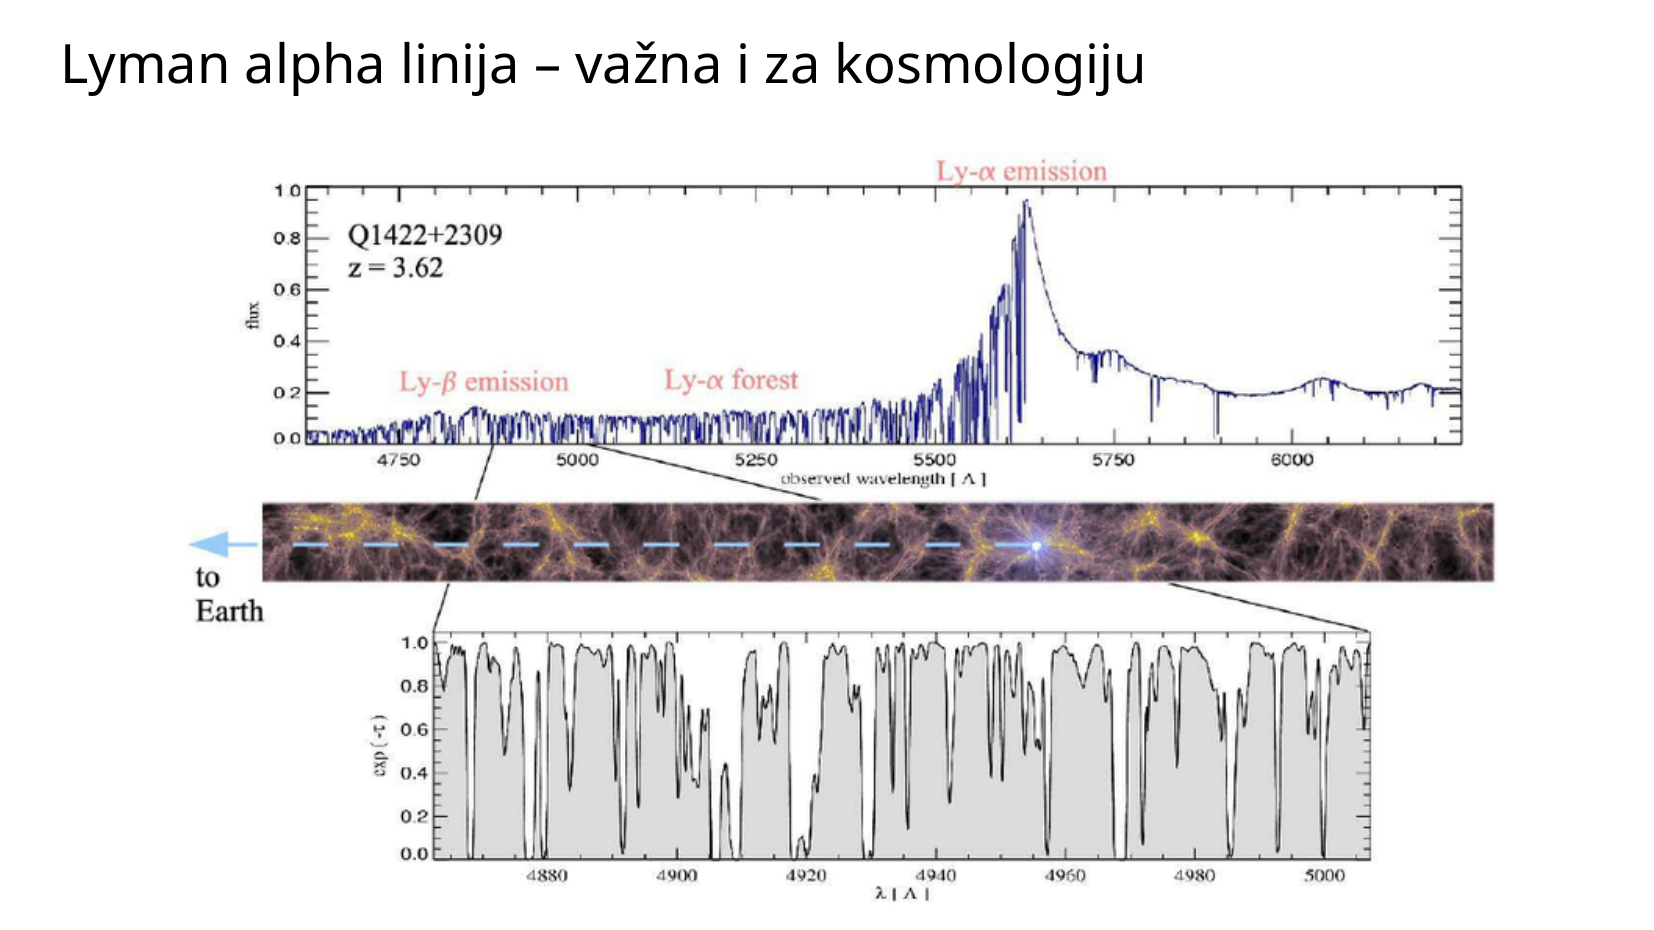

# Lyman alpha linija – važna i za kosmologiju